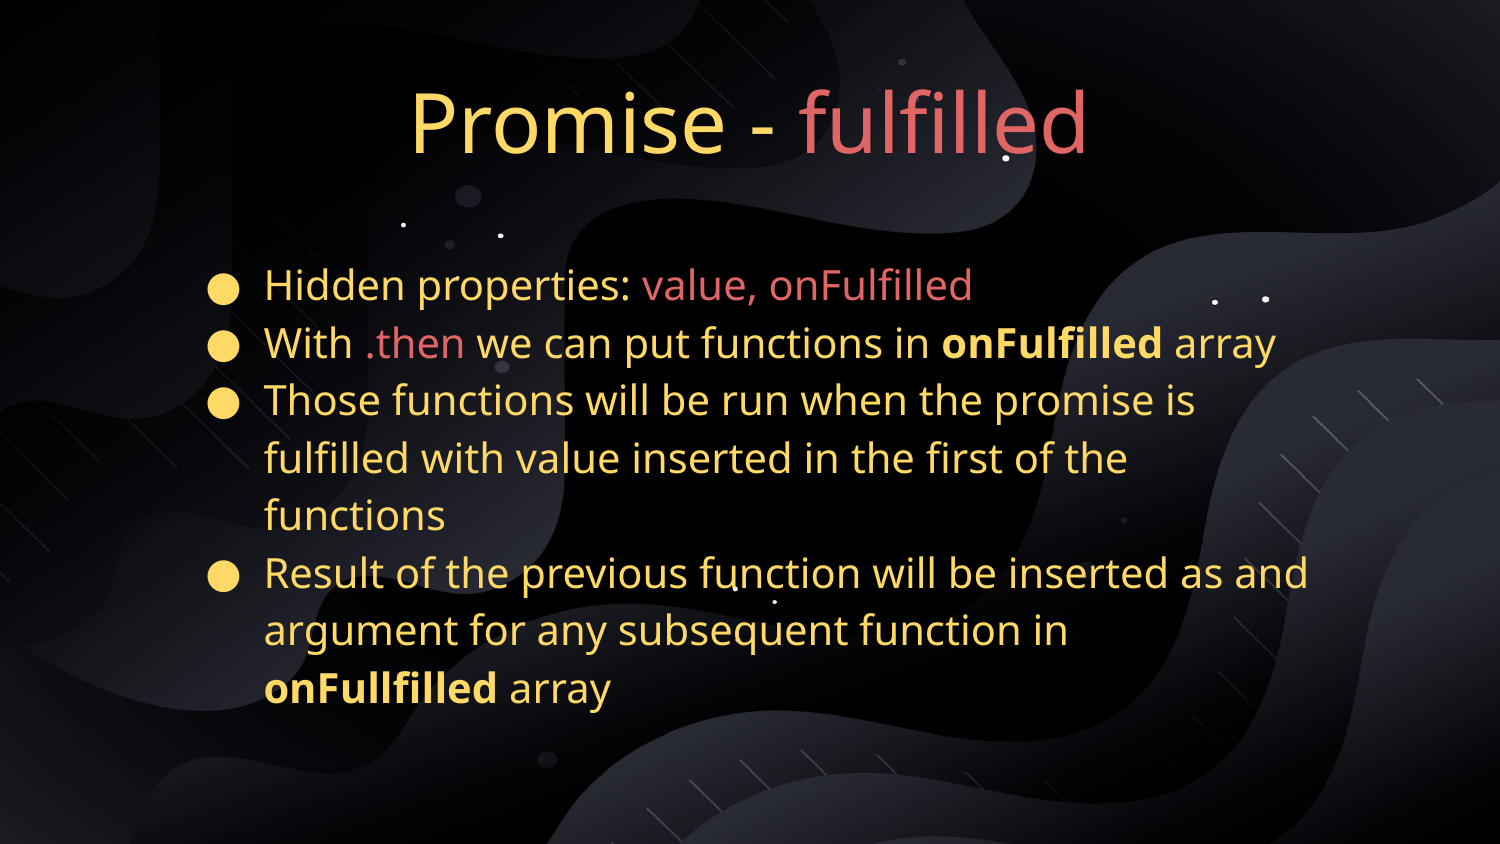

# Promise - fulfilled
Hidden properties: value, onFulfilled
With .then we can put functions in onFulfilled array
Those functions will be run when the promise is fulfilled with value inserted in the first of the functions
Result of the previous function will be inserted as and argument for any subsequent function in onFullfilled array